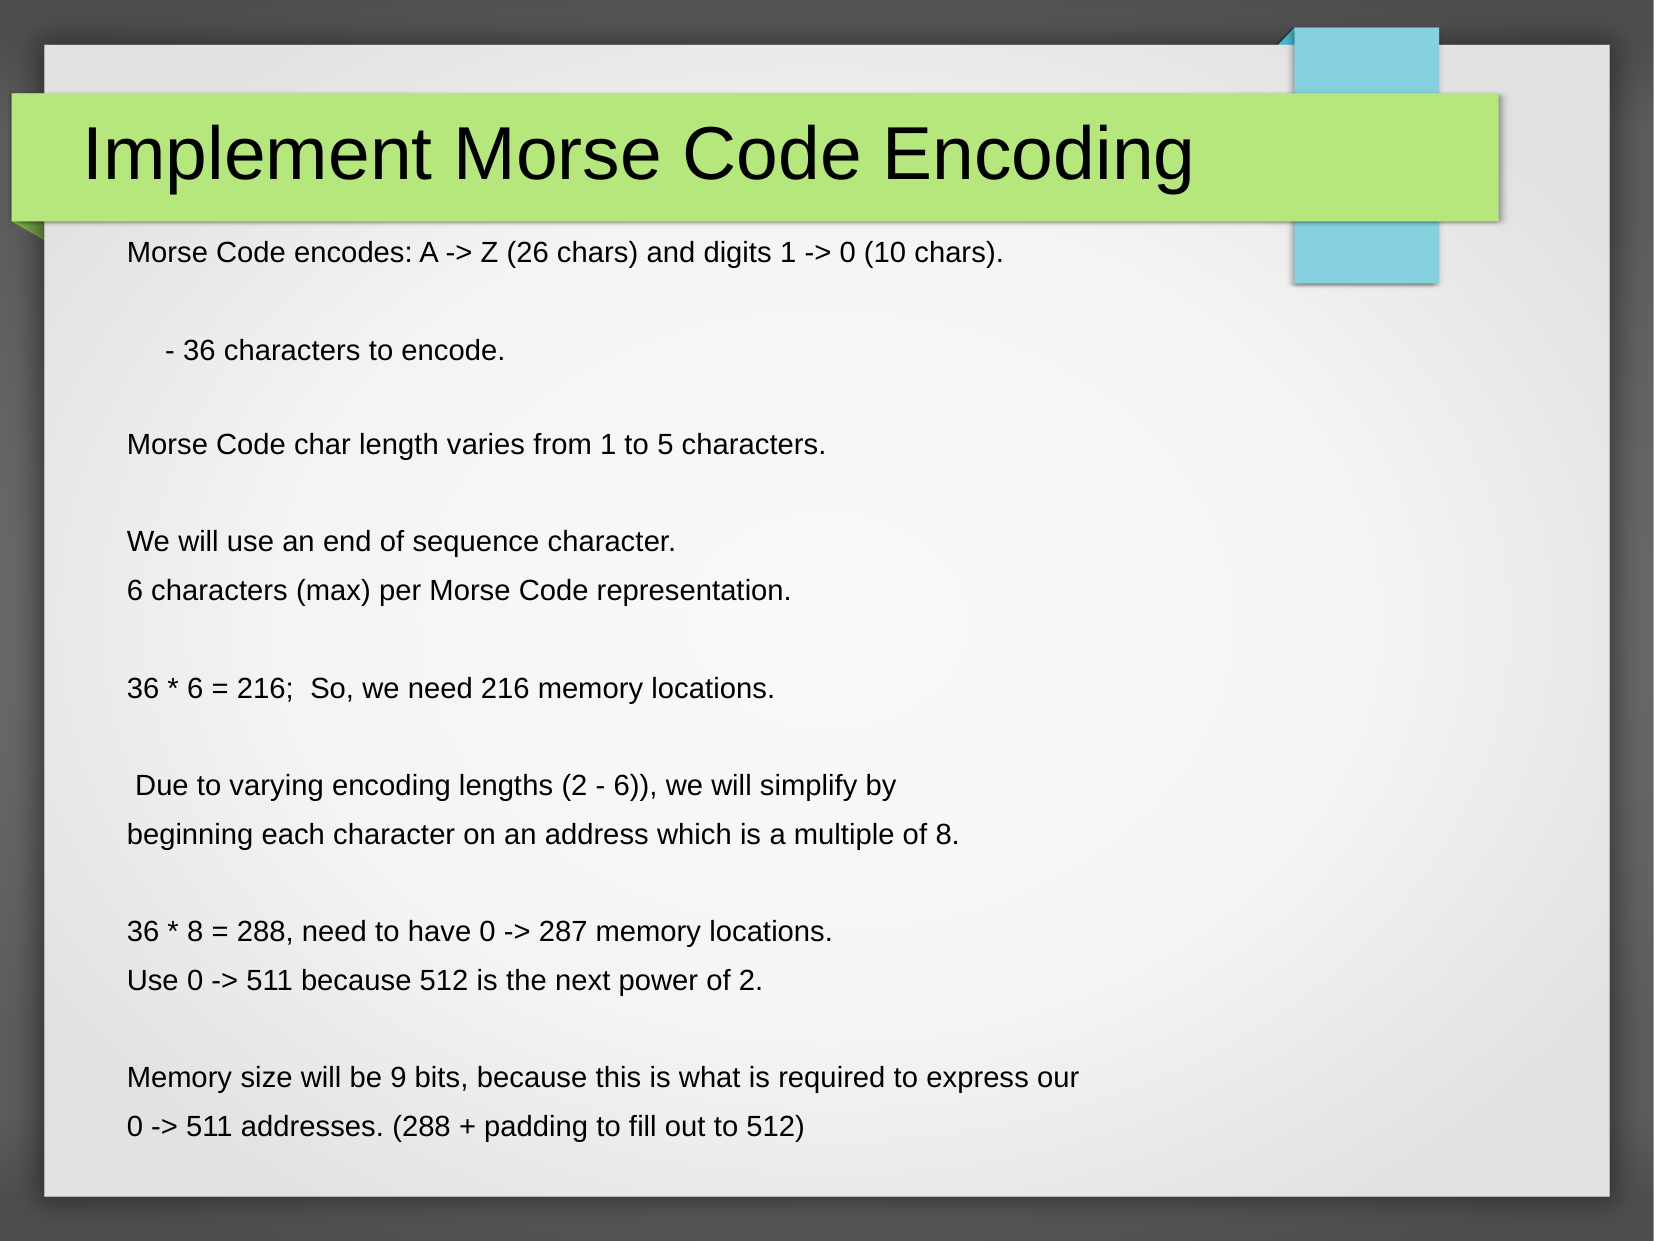

# Implement Morse Code Encoding
Morse Code encodes: A -> Z (26 chars) and digits 1 -> 0 (10 chars).
- 36 characters to encode.
Morse Code char length varies from 1 to 5 characters.
We will use an end of sequence character.
6 characters (max) per Morse Code representation.
36 * 6 = 216; So, we need 216 memory locations.
 Due to varying encoding lengths (2 - 6)), we will simplify by
beginning each character on an address which is a multiple of 8.
36 * 8 = 288, need to have 0 -> 287 memory locations.
Use 0 -> 511 because 512 is the next power of 2.
Memory size will be 9 bits, because this is what is required to express our
0 -> 511 addresses. (288 + padding to fill out to 512)